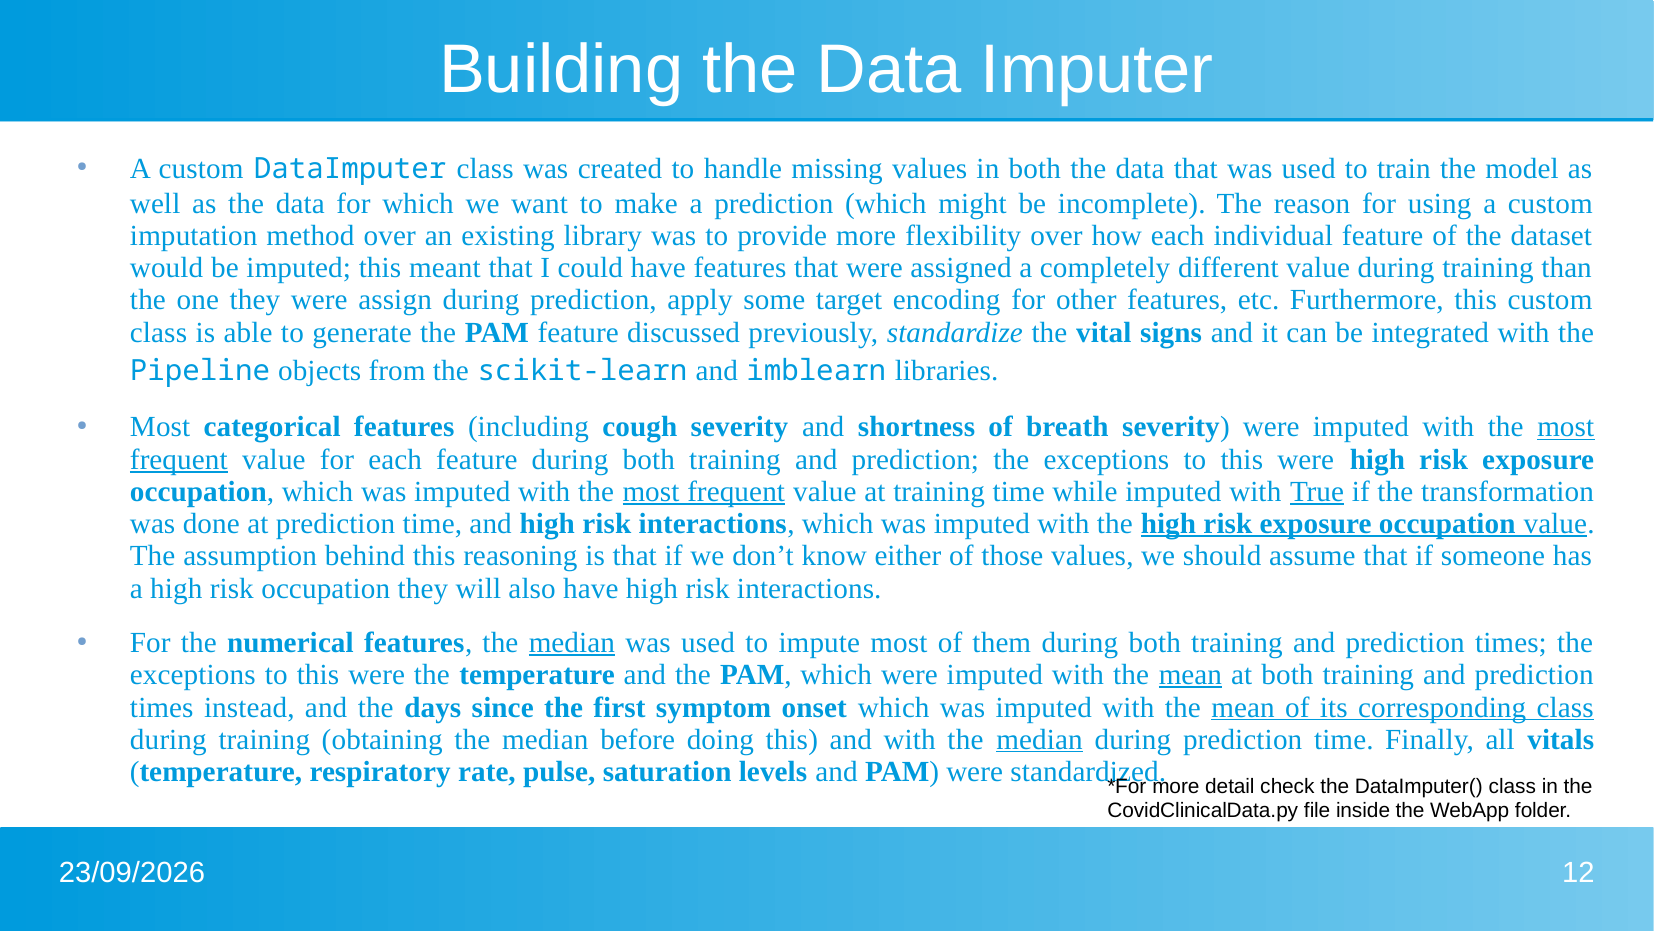

# Building the Data Imputer
A custom DataImputer class was created to handle missing values in both the data that was used to train the model as well as the data for which we want to make a prediction (which might be incomplete). The reason for using a custom imputation method over an existing library was to provide more flexibility over how each individual feature of the dataset would be imputed; this meant that I could have features that were assigned a completely different value during training than the one they were assign during prediction, apply some target encoding for other features, etc. Furthermore, this custom class is able to generate the PAM feature discussed previously, standardize the vital signs and it can be integrated with the Pipeline objects from the scikit-learn and imblearn libraries.
Most categorical features (including cough severity and shortness of breath severity) were imputed with the most frequent value for each feature during both training and prediction; the exceptions to this were high risk exposure occupation, which was imputed with the most frequent value at training time while imputed with True if the transformation was done at prediction time, and high risk interactions, which was imputed with the high risk exposure occupation value. The assumption behind this reasoning is that if we don’t know either of those values, we should assume that if someone has a high risk occupation they will also have high risk interactions.
For the numerical features, the median was used to impute most of them during both training and prediction times; the exceptions to this were the temperature and the PAM, which were imputed with the mean at both training and prediction times instead, and the days since the first symptom onset which was imputed with the mean of its corresponding class during training (obtaining the median before doing this) and with the median during prediction time. Finally, all vitals (temperature, respiratory rate, pulse, saturation levels and PAM) were standardized.
*For more detail check the DataImputer() class in the CovidClinicalData.py file inside the WebApp folder.
12